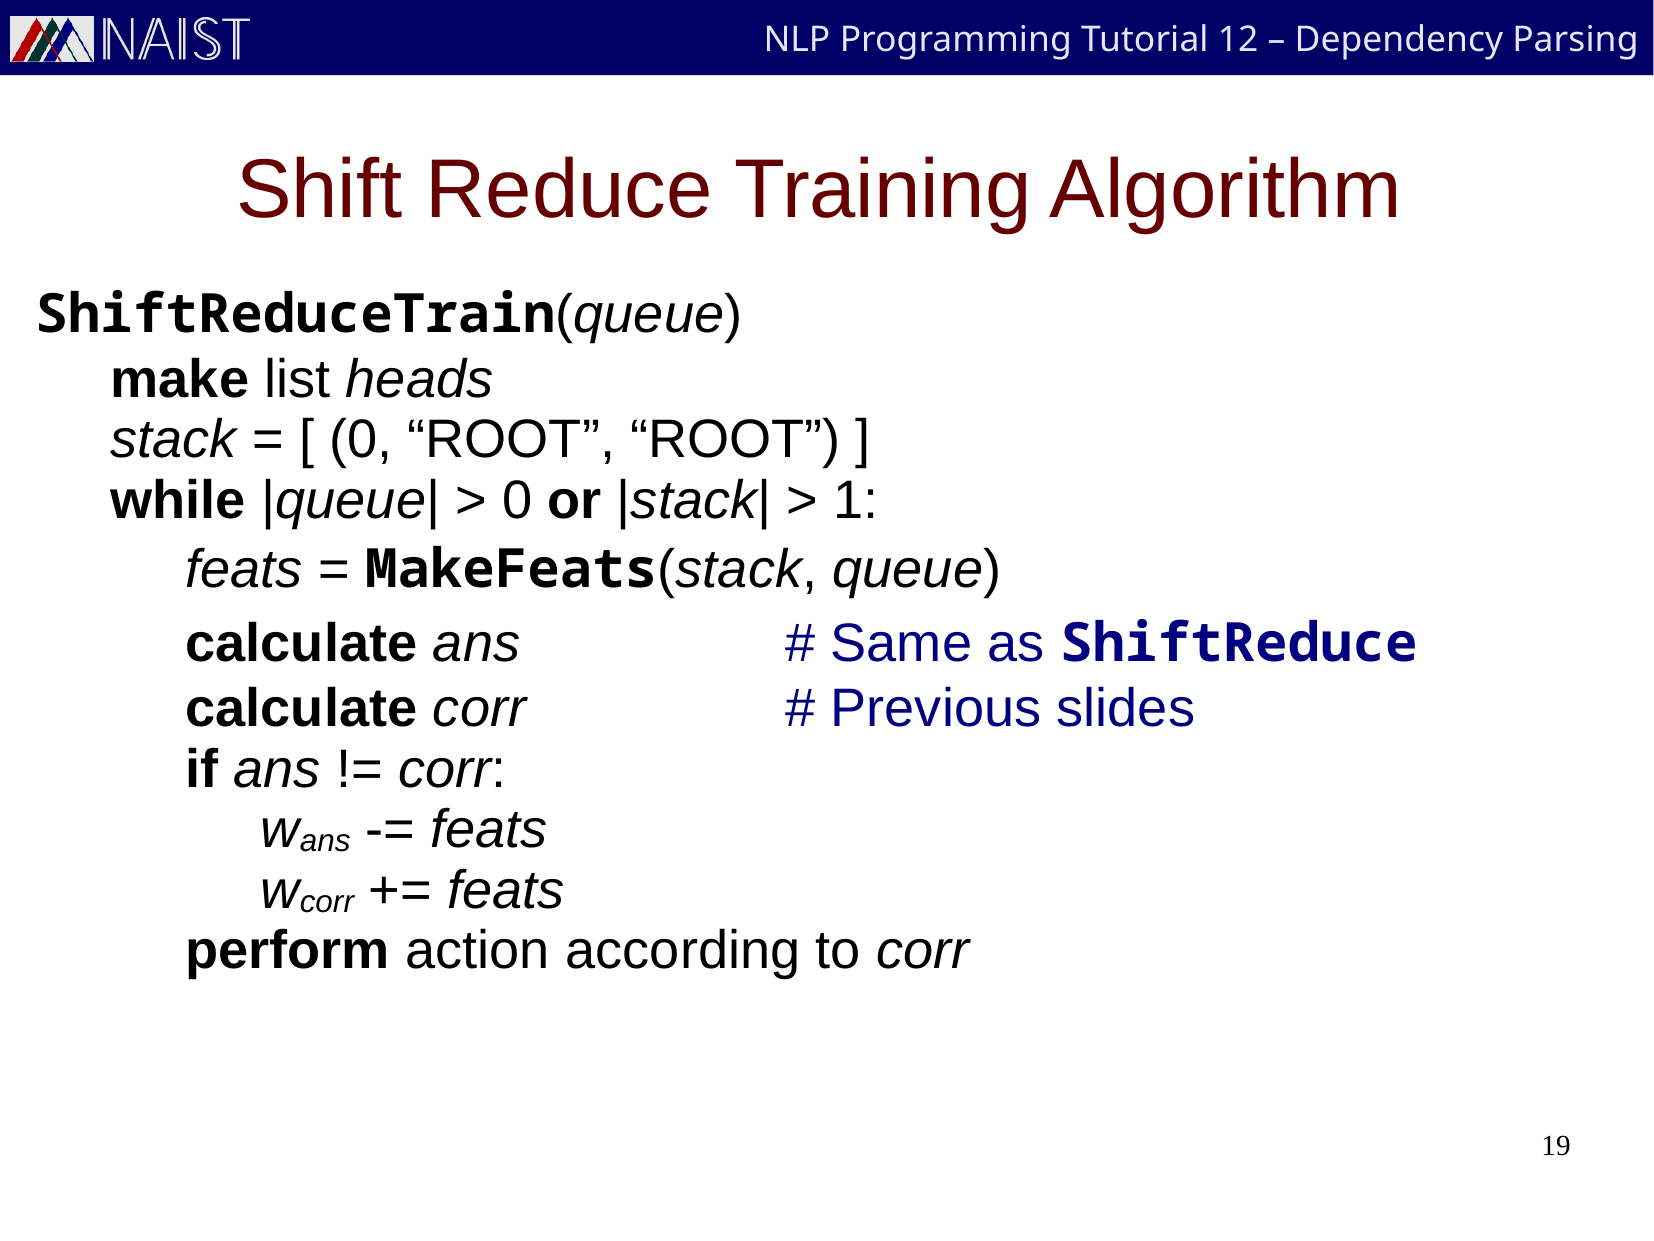

# Shift Reduce Training Algorithm
ShiftReduceTrain(queue)
	make list heads
	stack = [ (0, “ROOT”, “ROOT”) ]
	while |queue| > 0 or |stack| > 1:
		feats = MakeFeats(stack, queue)
		calculate ans				# Same as ShiftReduce
		calculate corr				# Previous slides
		if ans != corr:
			wans -= feats
			wcorr += feats
		perform action according to corr
19